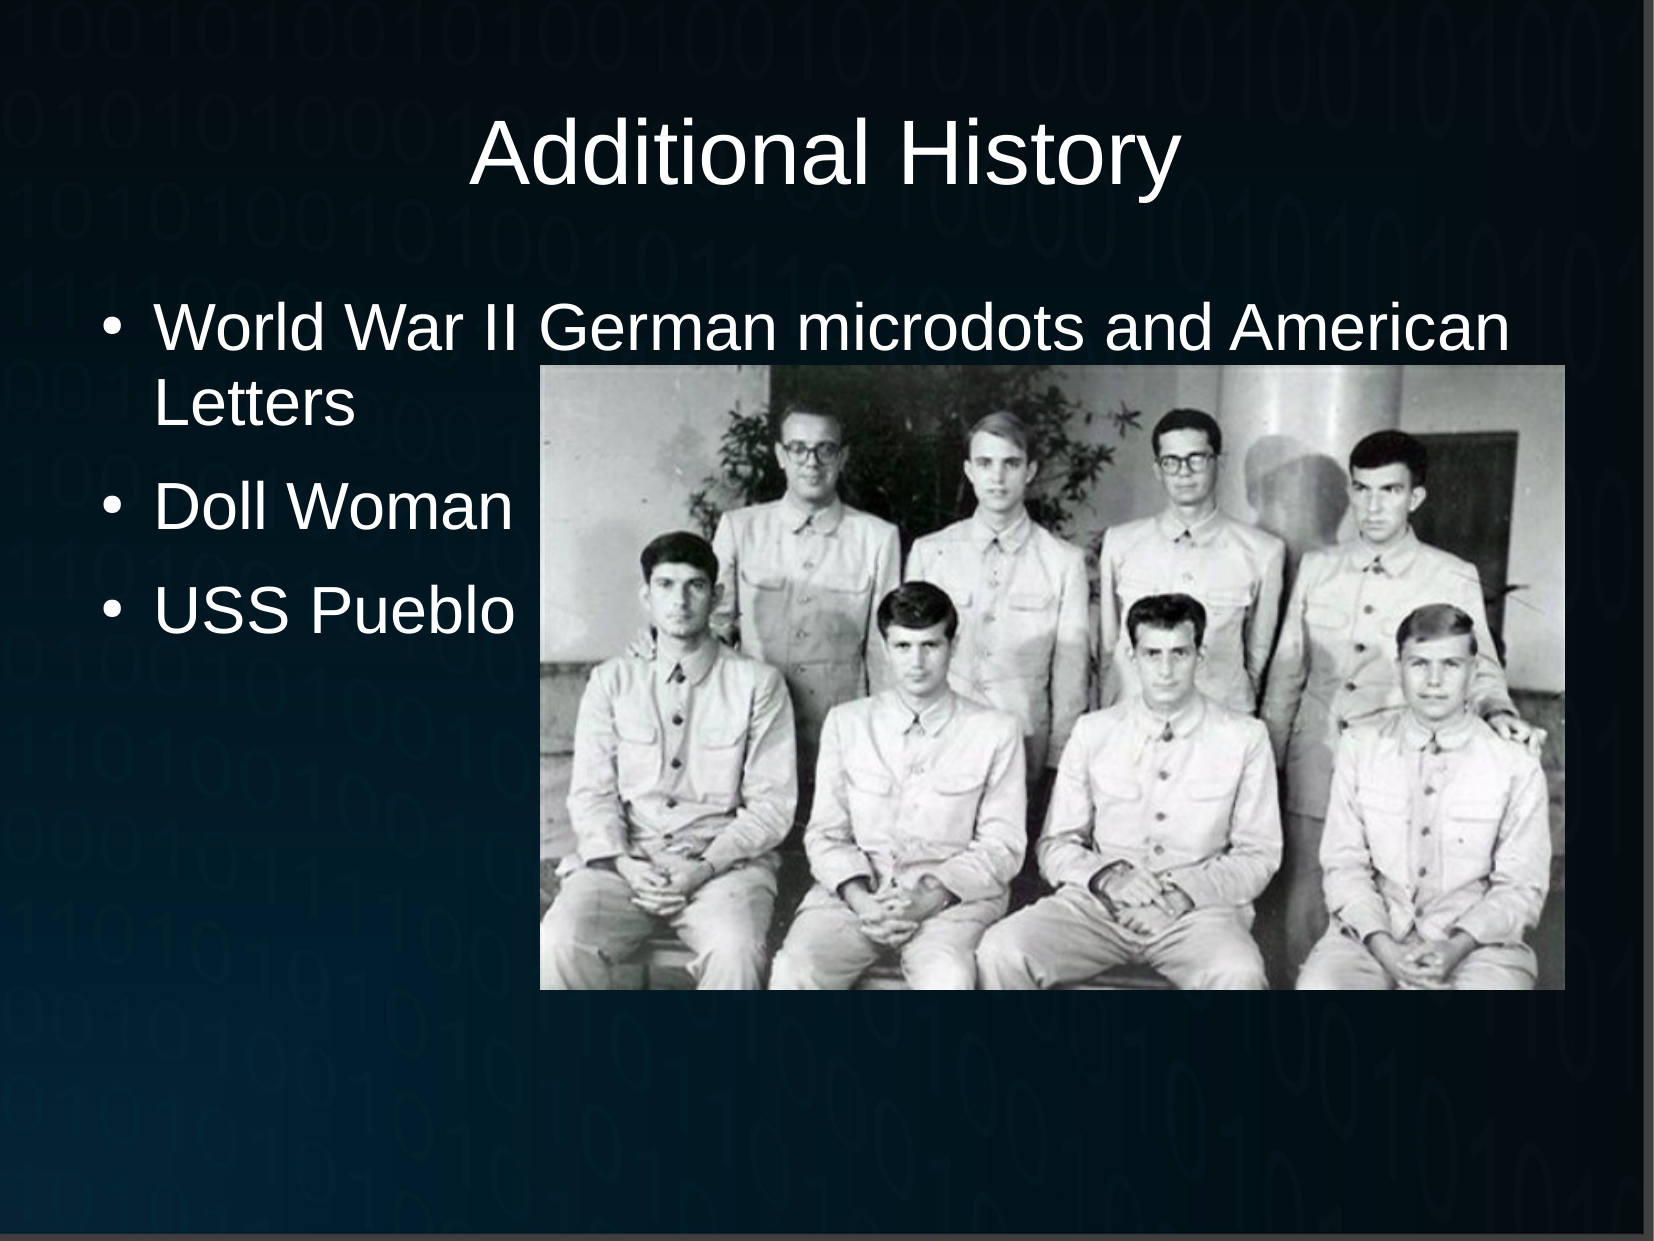

# Additional History
World War II German microdots and American Letters
Doll Woman
USS Pueblo